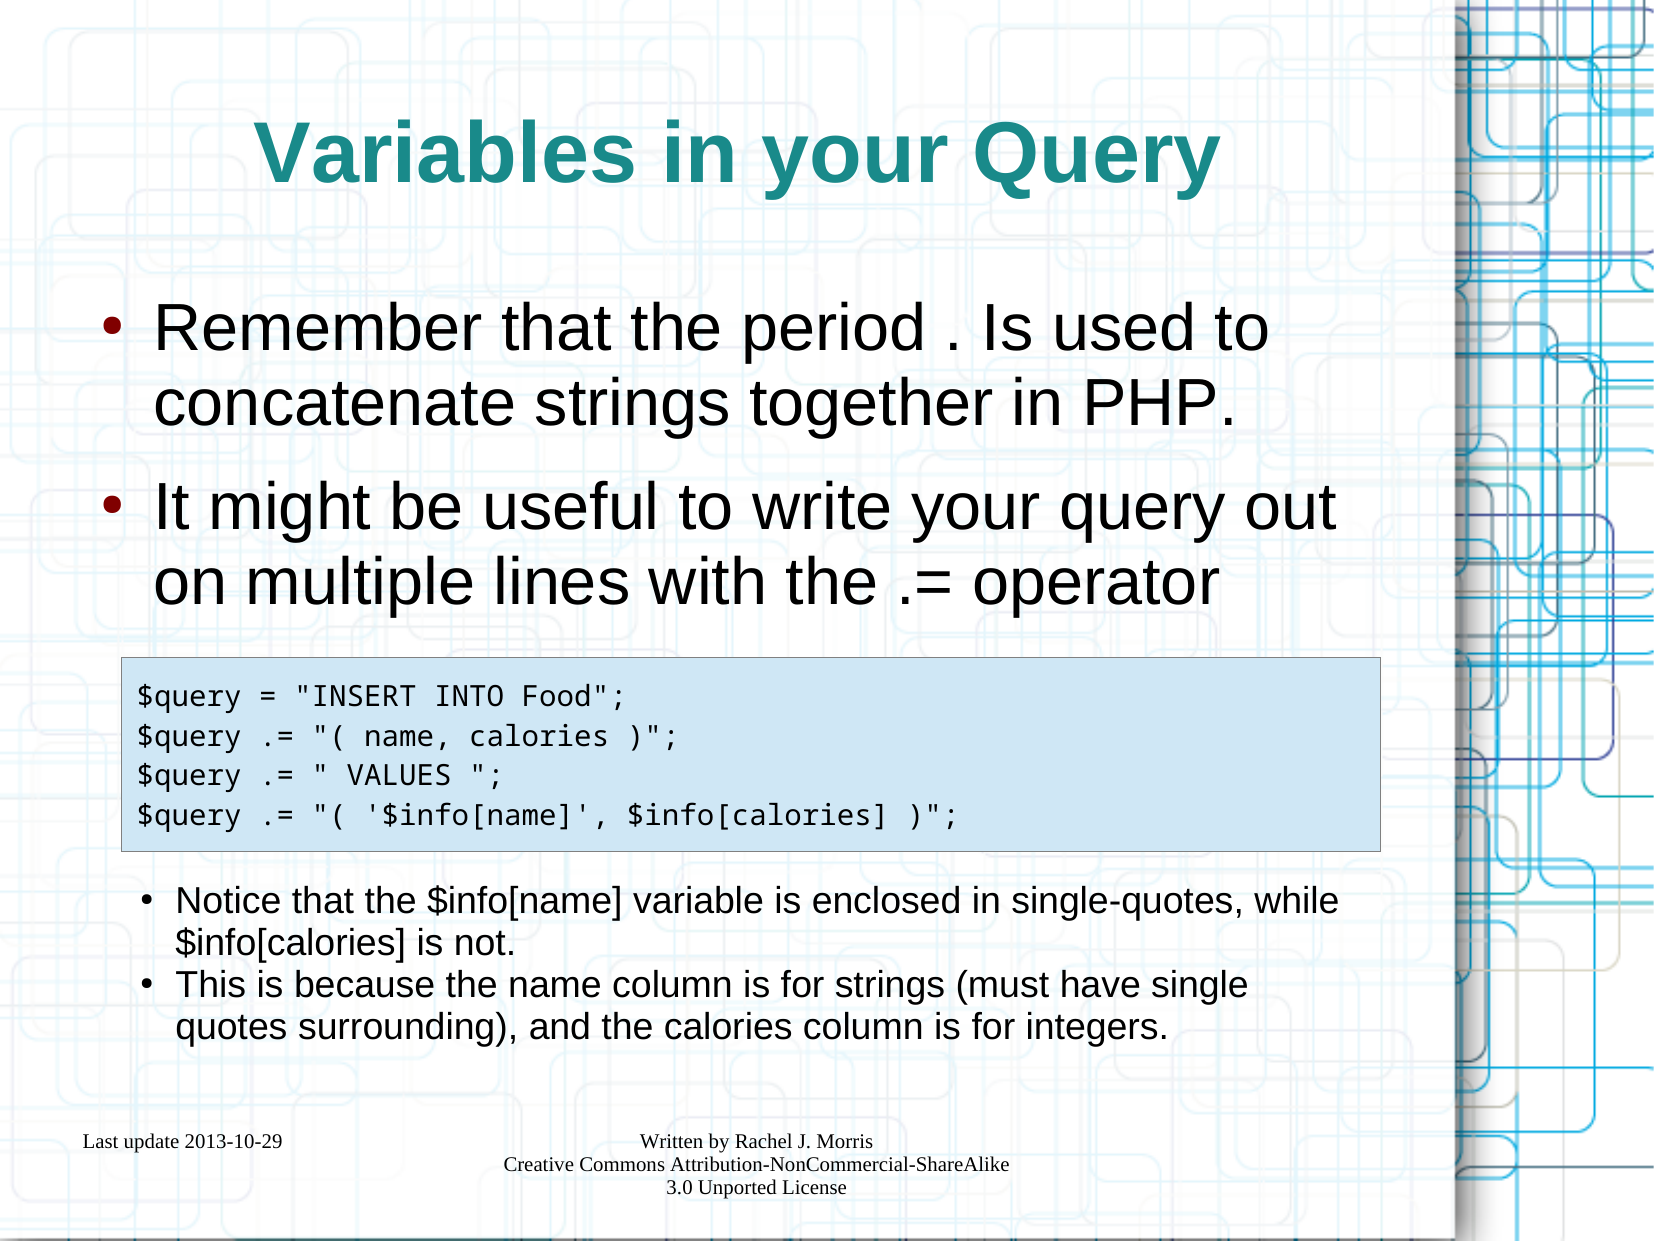

# Variables in your Query
Remember that the period . Is used to concatenate strings together in PHP.
It might be useful to write your query out on multiple lines with the .= operator
$query = "INSERT INTO Food";
$query .= "( name, calories )";
$query .= " VALUES ";
$query .= "( '$info[name]', $info[calories] )";
Notice that the $info[name] variable is enclosed in single-quotes, while $info[calories] is not.
This is because the name column is for strings (must have single quotes surrounding), and the calories column is for integers.